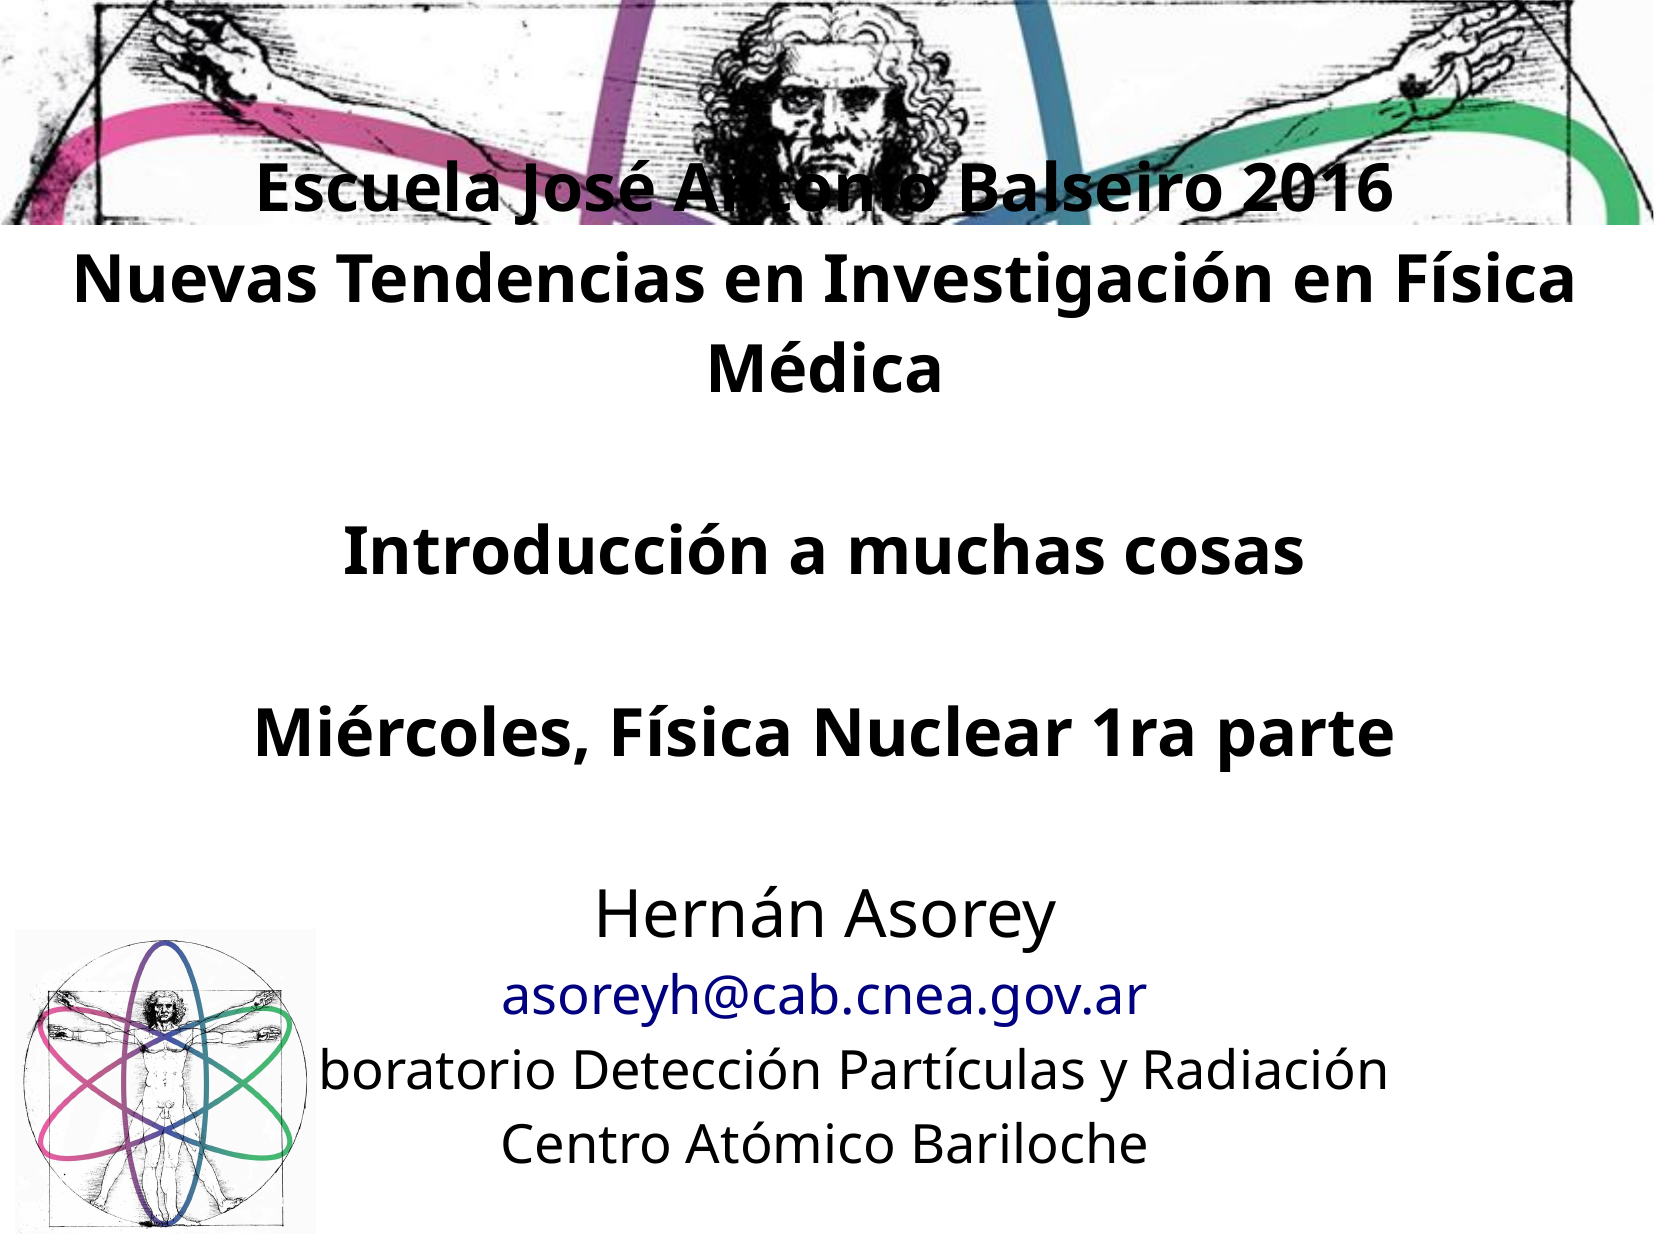

Escuela José Antonio Balseiro 2016
Nuevas Tendencias en Investigación en Física Médica
Introducción a muchas cosas
Miércoles, Física Nuclear 1ra parte
Hernán Asorey
asoreyh@cab.cnea.gov.ar
Laboratorio Detección Partículas y Radiación
Centro Atómico Bariloche